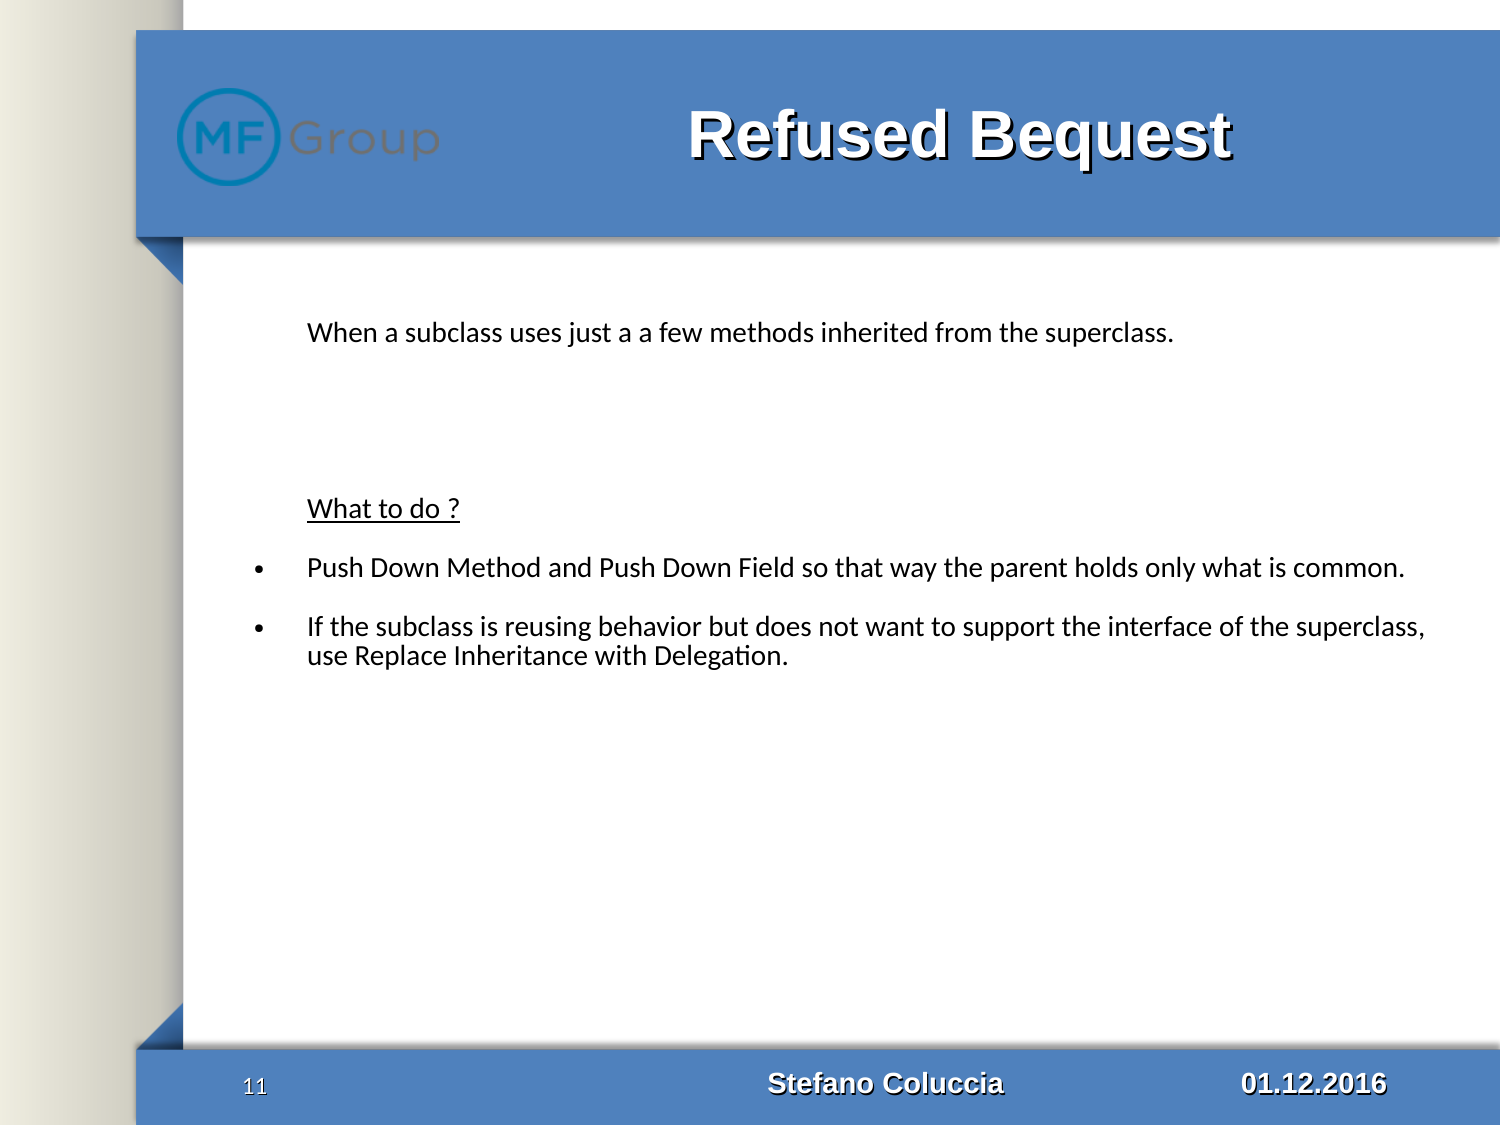

# Refused Bequest
When a subclass uses just a a few methods inherited from the superclass.
What to do ?
Push Down Method and Push Down Field so that way the parent holds only what is common.
If the subclass is reusing behavior but does not want to support the interface of the superclass, use Replace Inheritance with Delegation.
11
Stefano Coluccia
01.12.2016